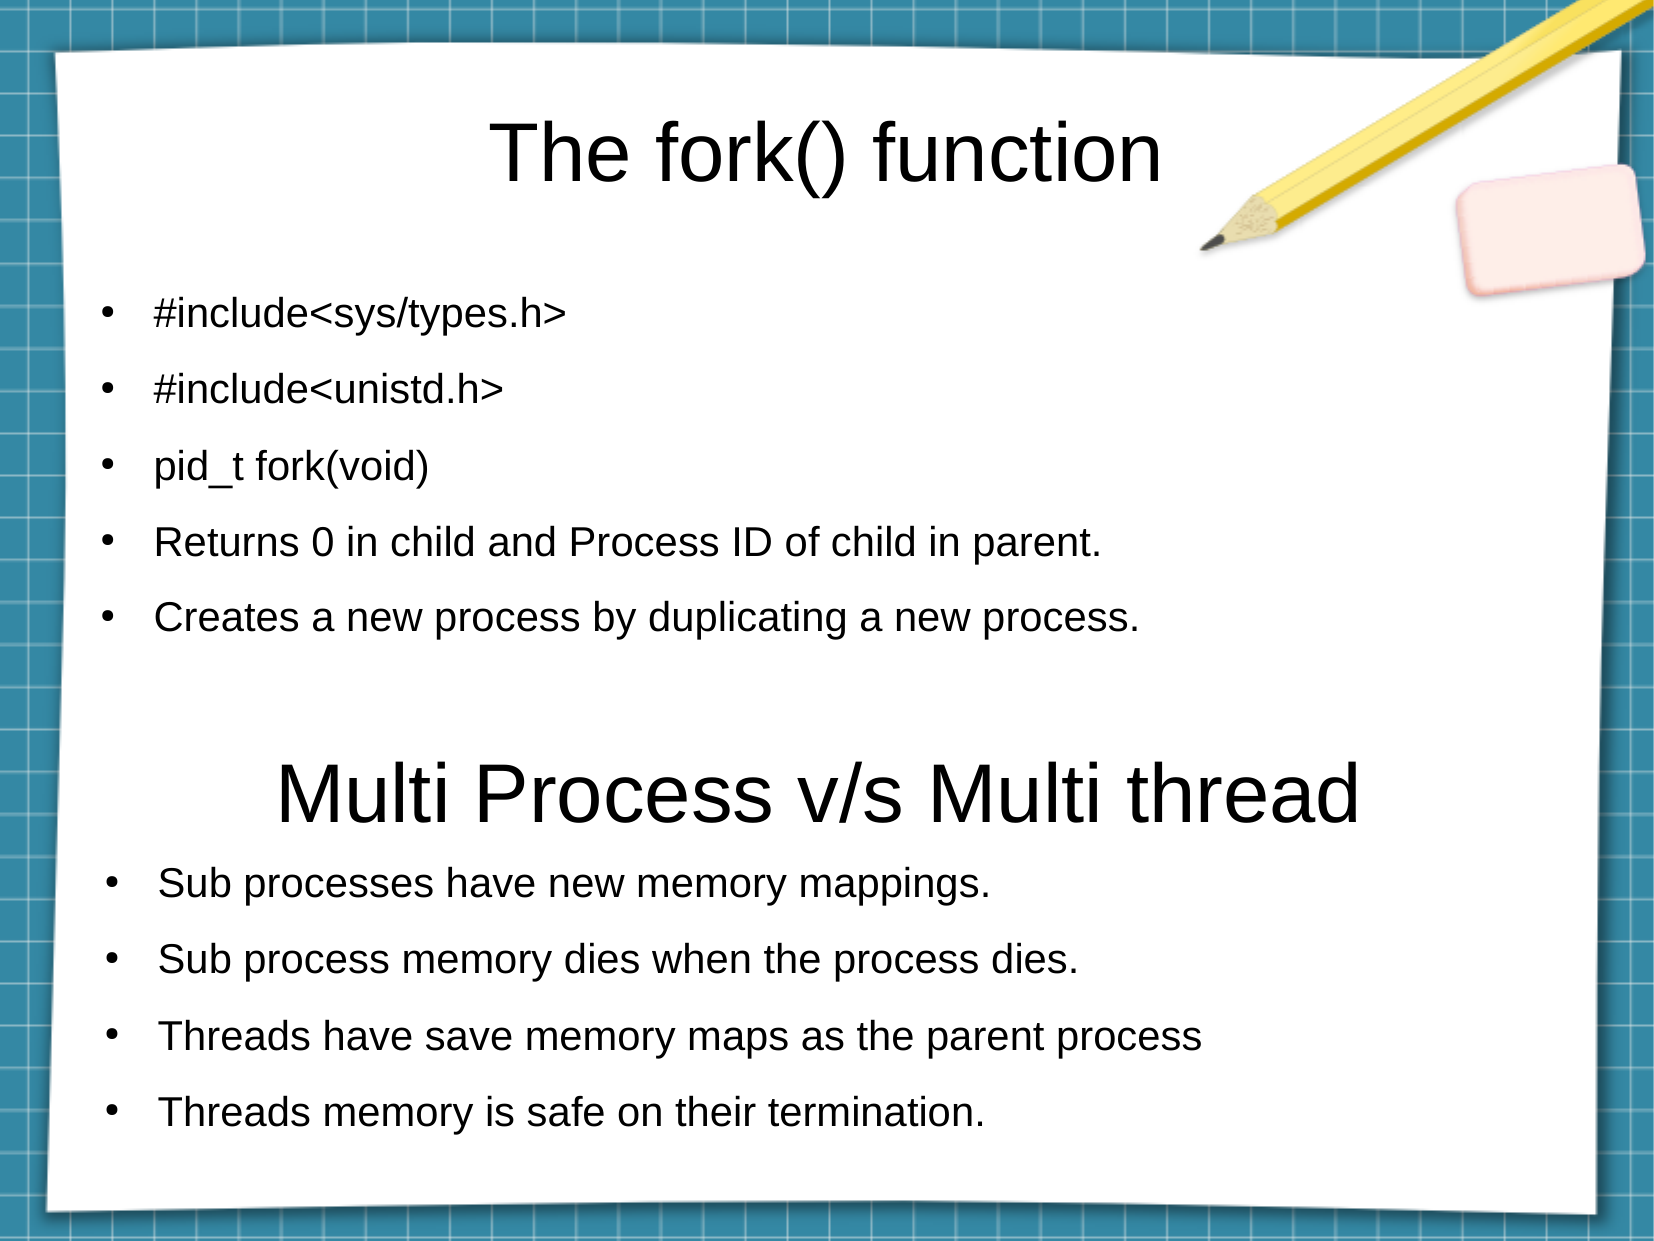

# The fork() function
#include<sys/types.h>
#include<unistd.h>
pid_t fork(void)
Returns 0 in child and Process ID of child in parent.
Creates a new process by duplicating a new process.
Multi Process v/s Multi thread
Sub processes have new memory mappings.
Sub process memory dies when the process dies.
Threads have save memory maps as the parent process
Threads memory is safe on their termination.